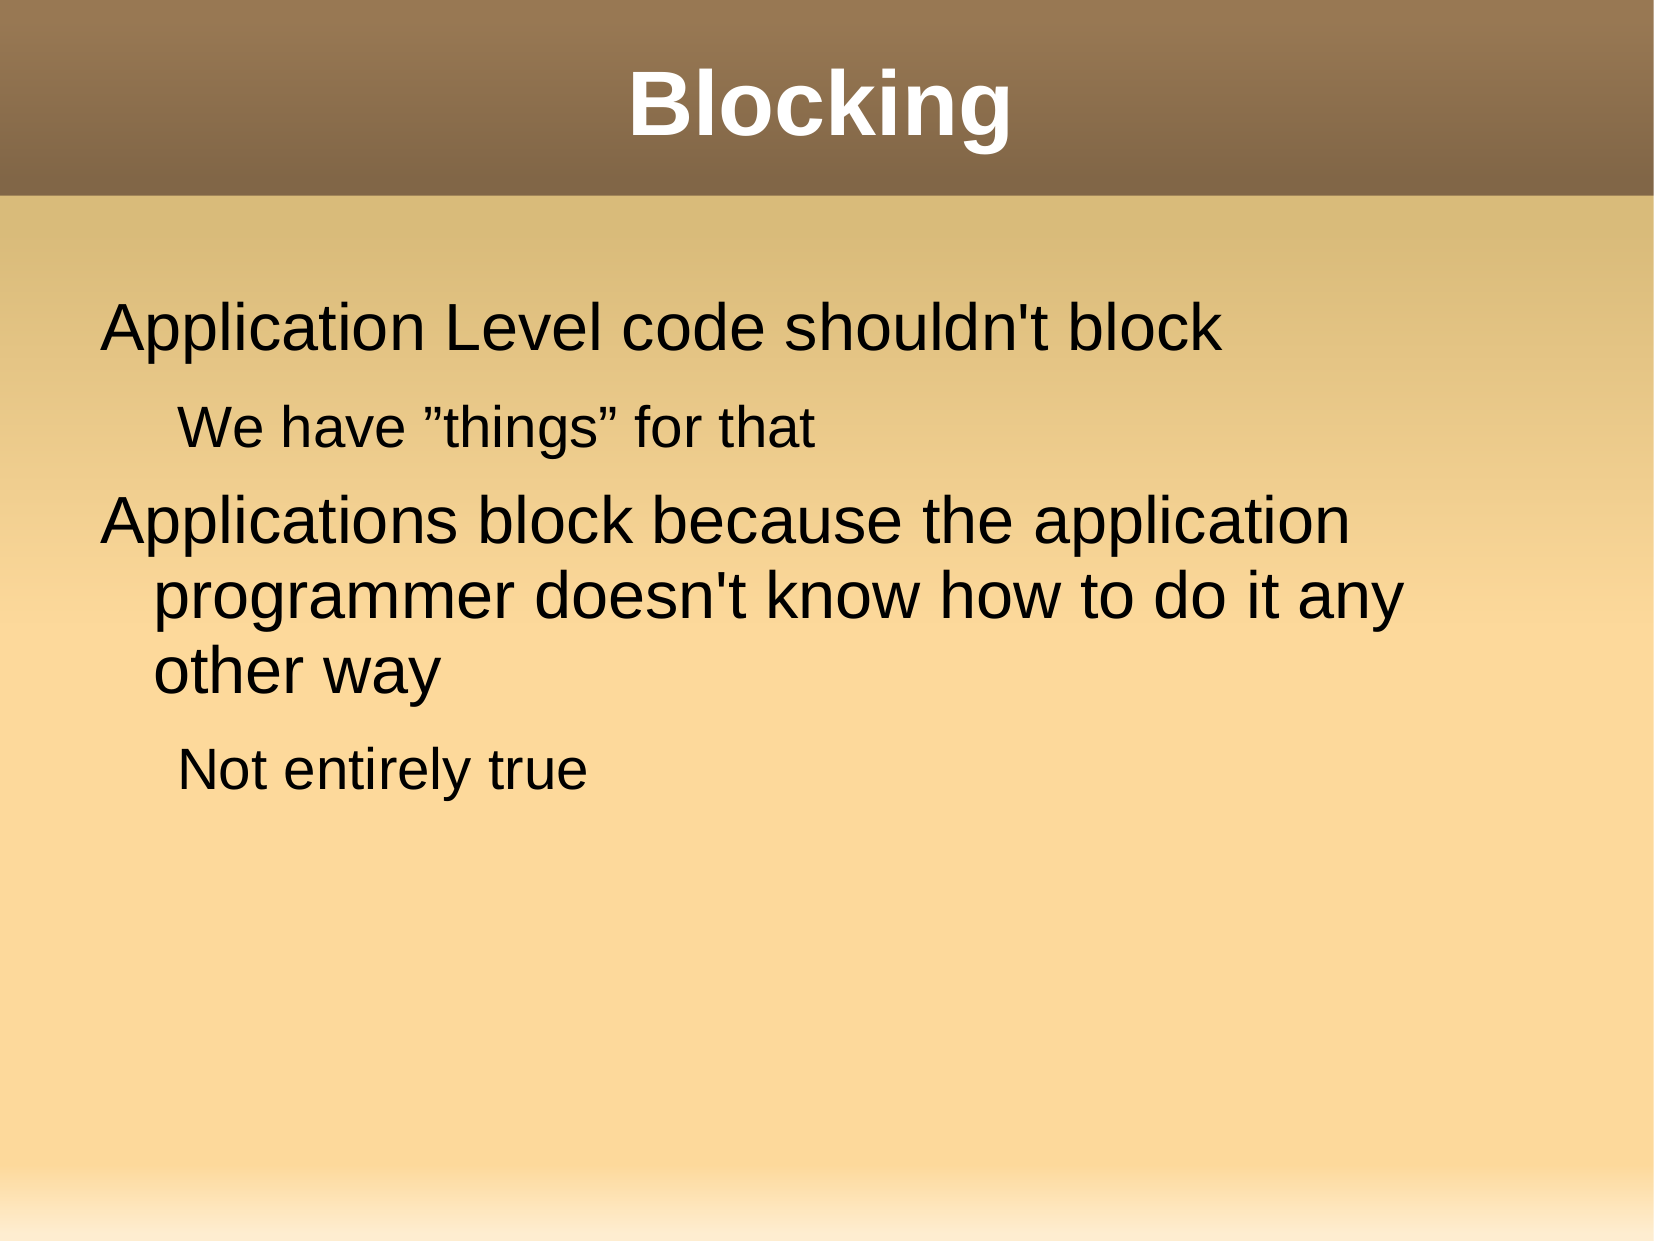

# Blocking
Application Level code shouldn't block
We have ”things” for that
Applications block because the application programmer doesn't know how to do it any other way
Not entirely true